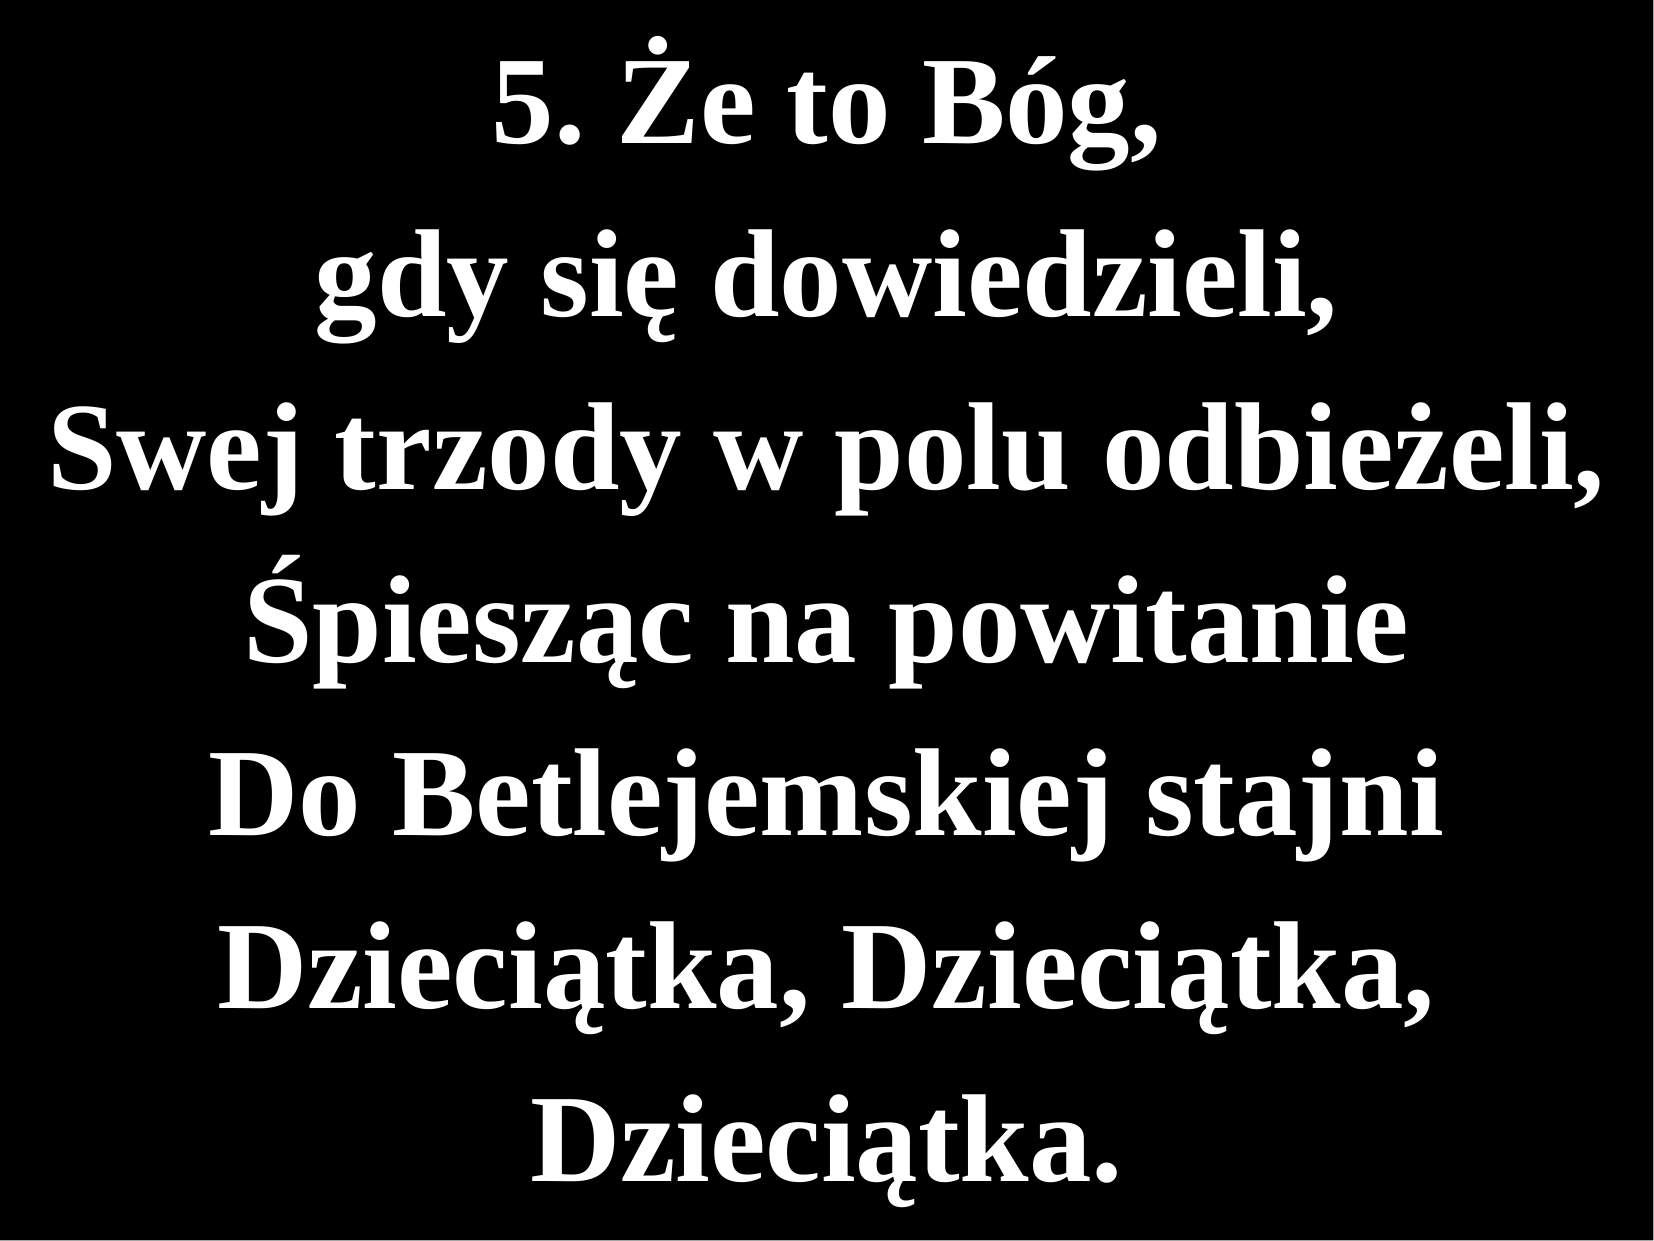

# 5. Że to Bóg, ppp gdy się dowiedzieli, ppp Swej trzody w polu odbieżeli, ppp Śpiesząc na powitanie ppp Do Betlejemskiej stajni ppp Dzieciątka, Dzieciątka, ppp Dzieciątka.